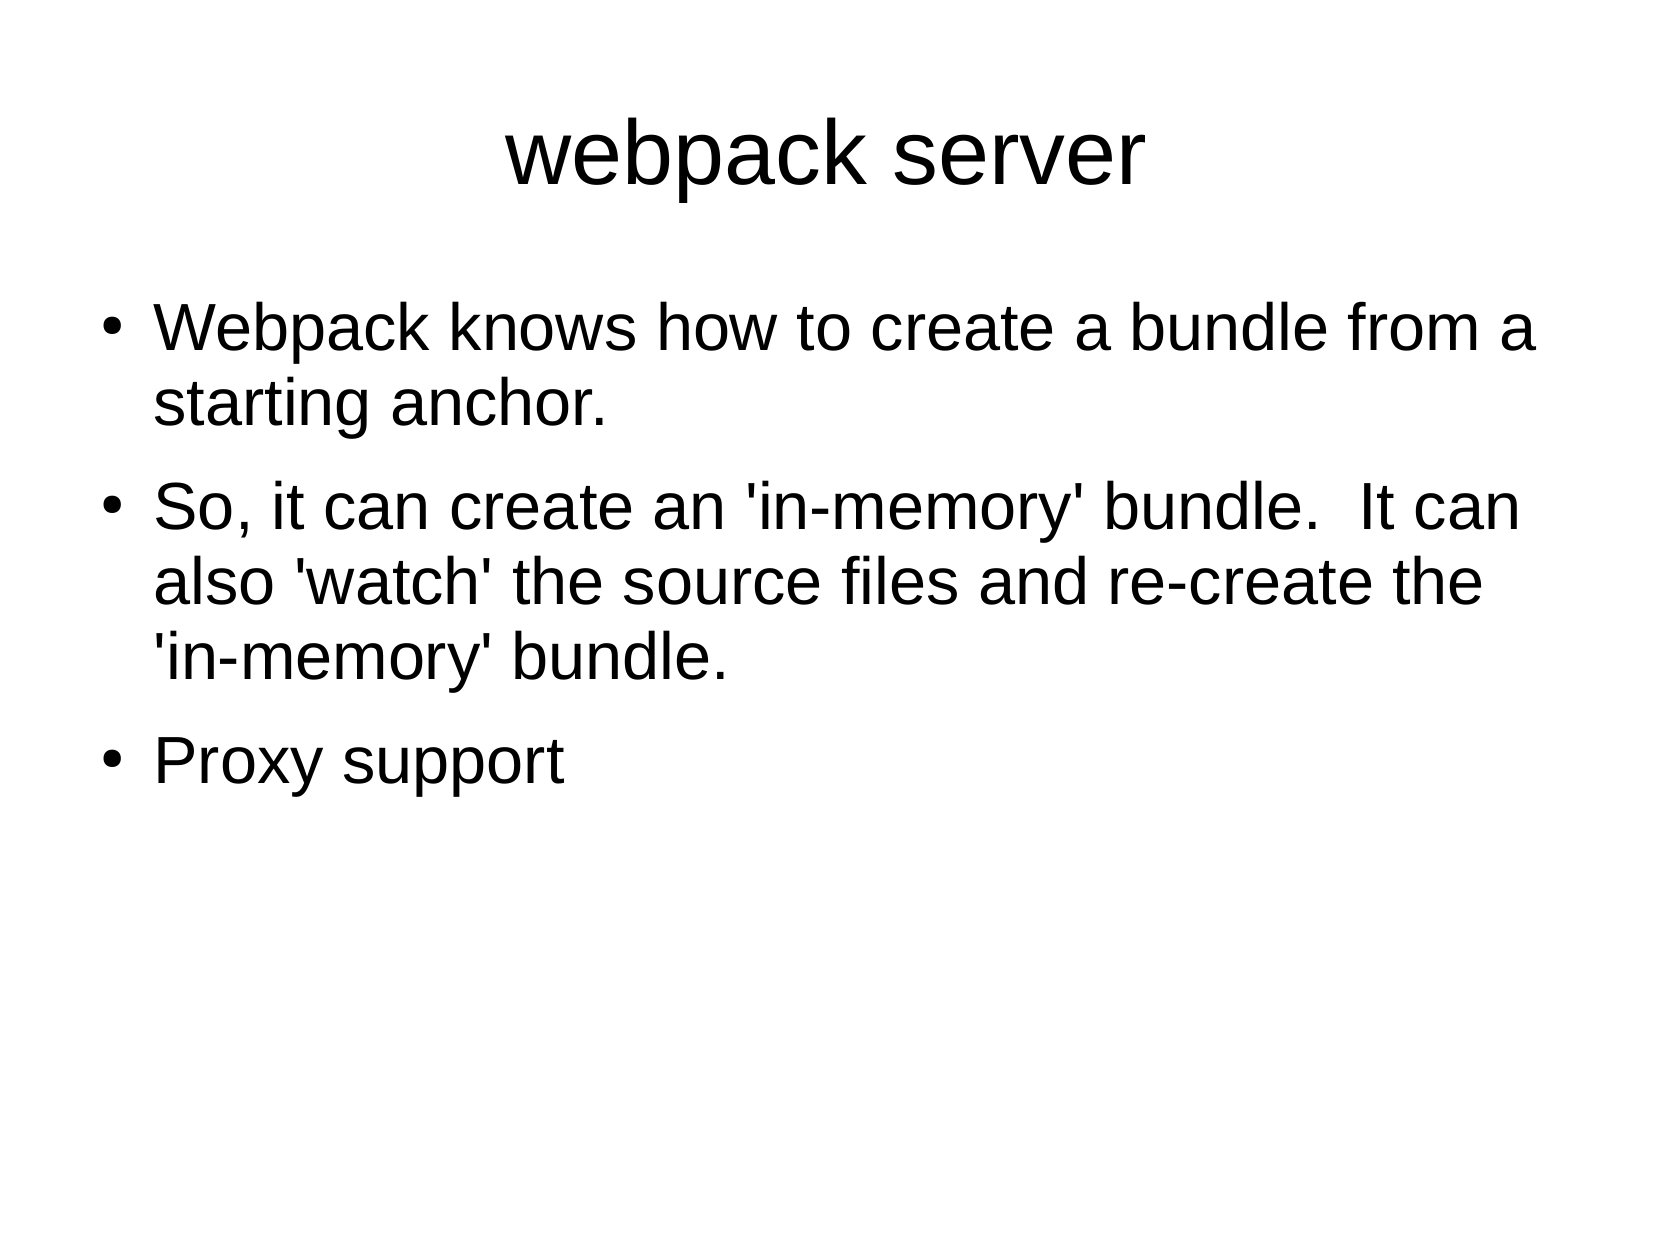

# webpack server
Webpack knows how to create a bundle from a starting anchor.
So, it can create an 'in-memory' bundle. It can also 'watch' the source files and re-create the 'in-memory' bundle.
Proxy support